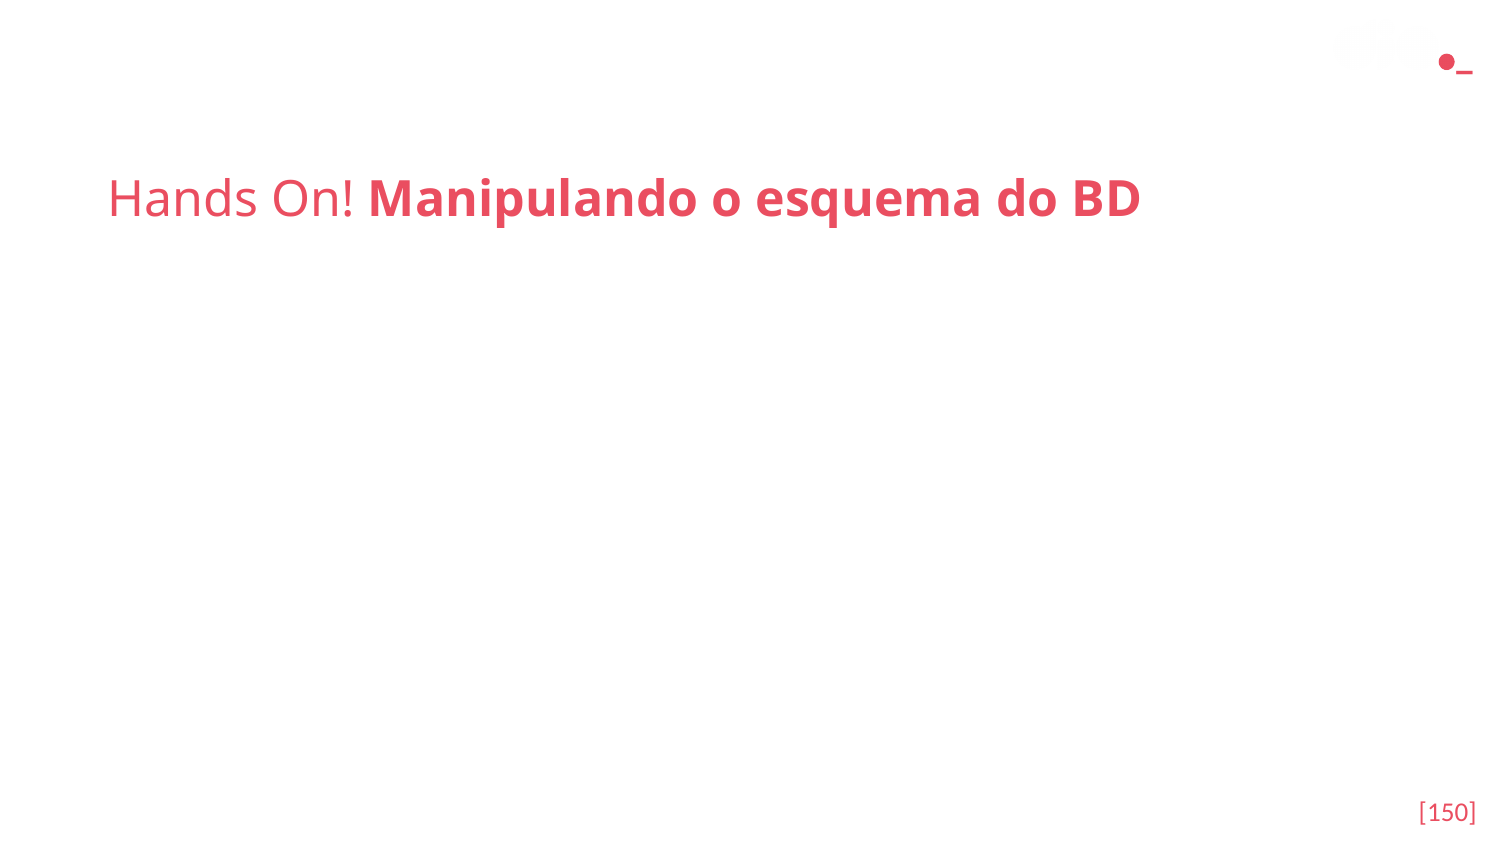

Hands On! Manipulando o esquema do BD
“Falar é fácil.
 Mostre-me o código!”
Linus Torvalds